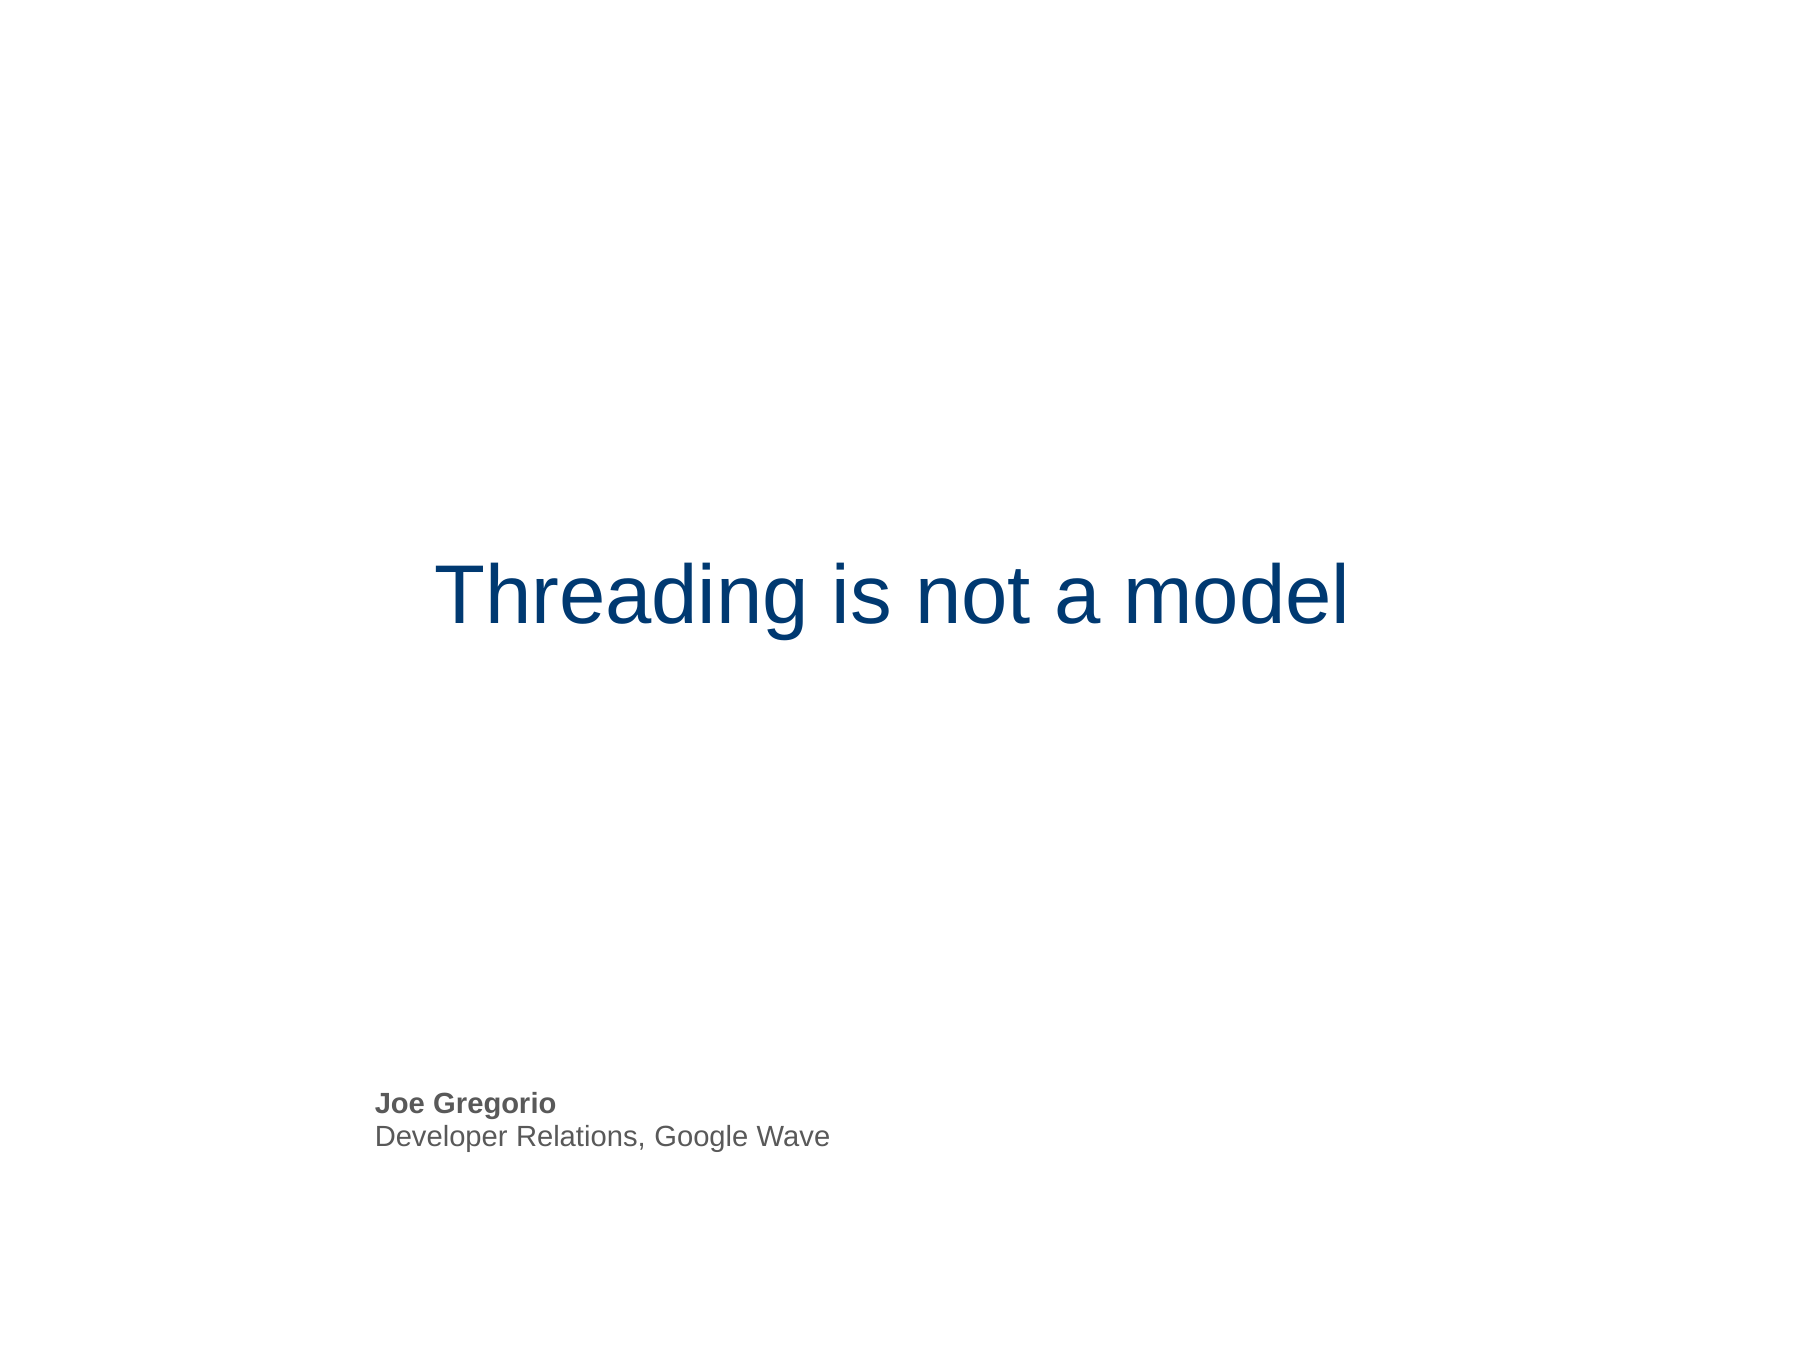

# Threading is not a model
Joe Gregorio
Developer Relations, Google Wave